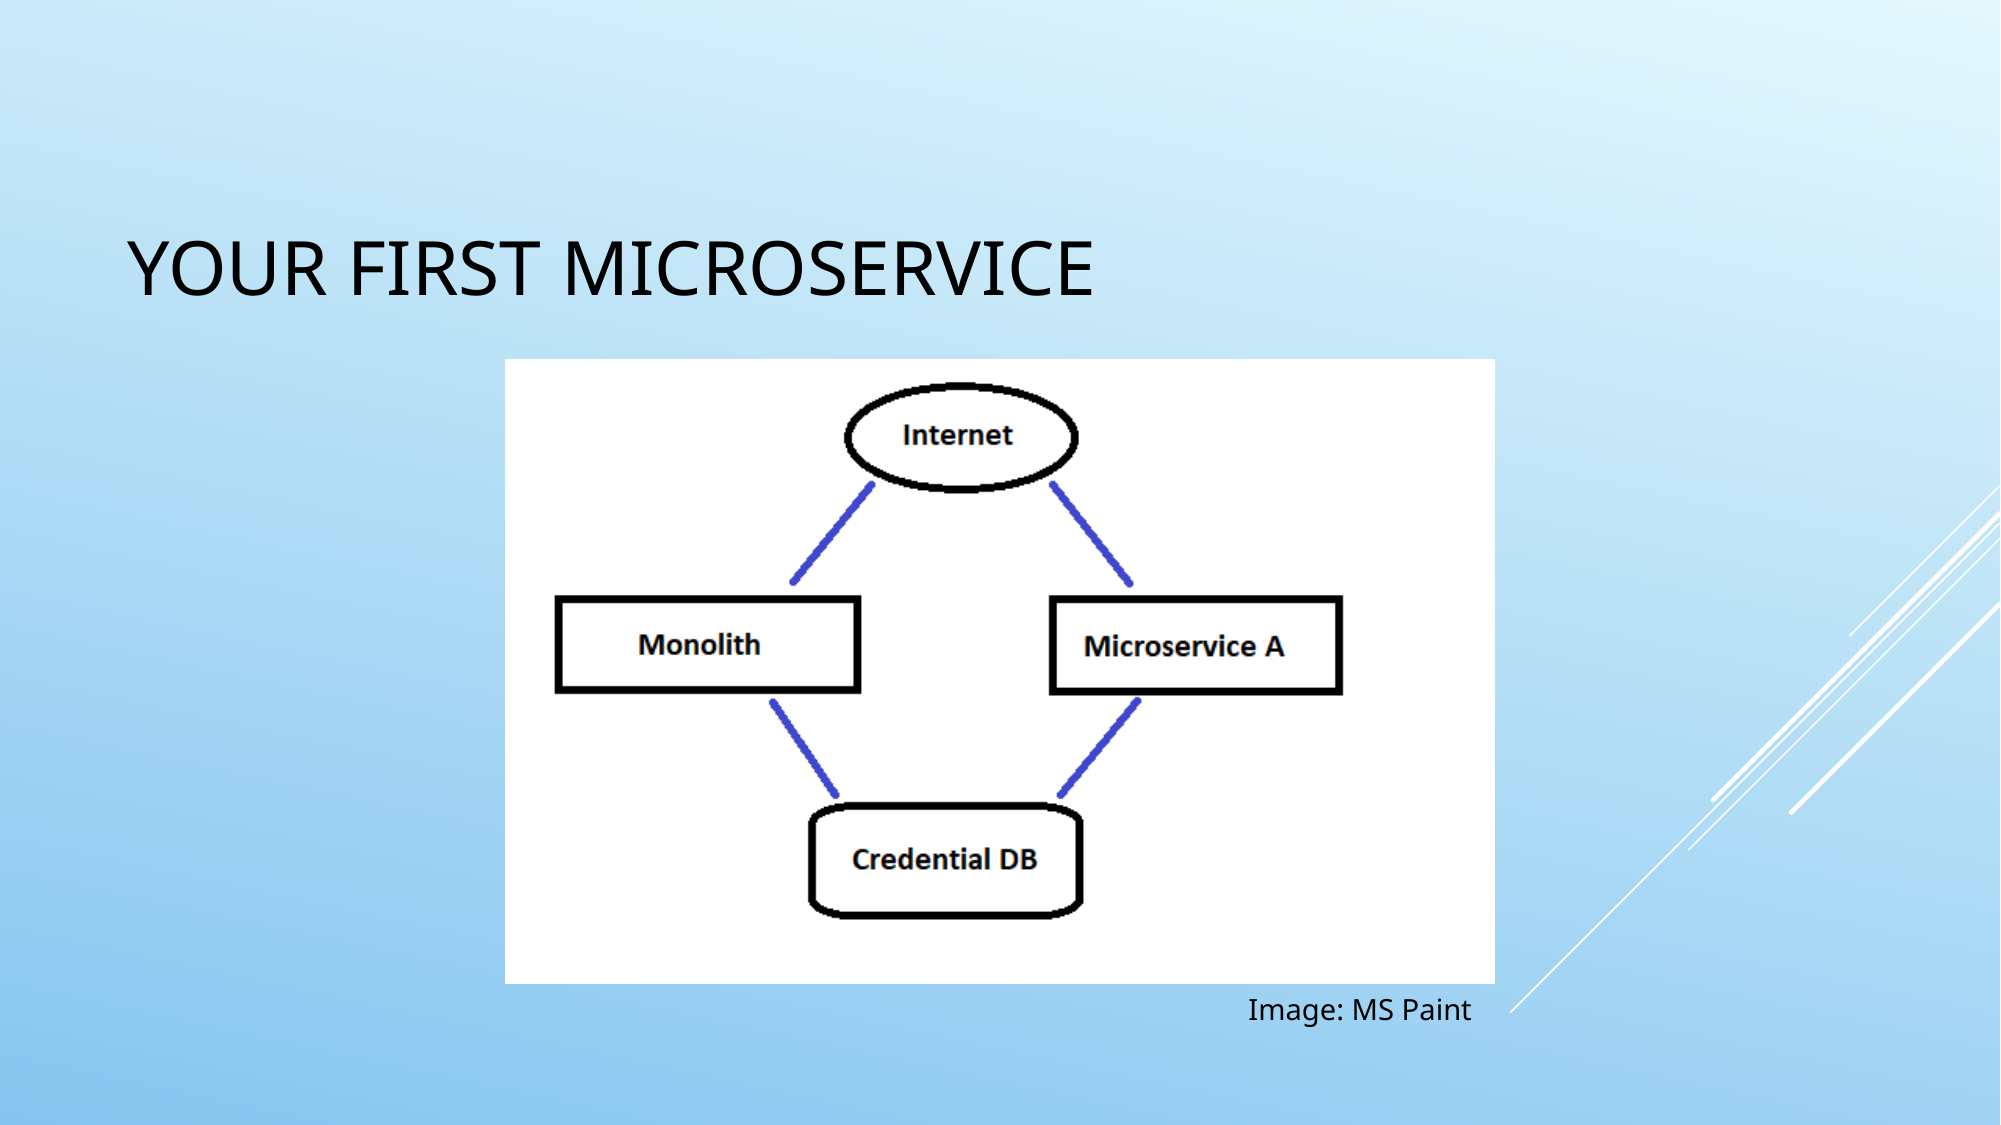

# Your first microservice
Image: MS Paint